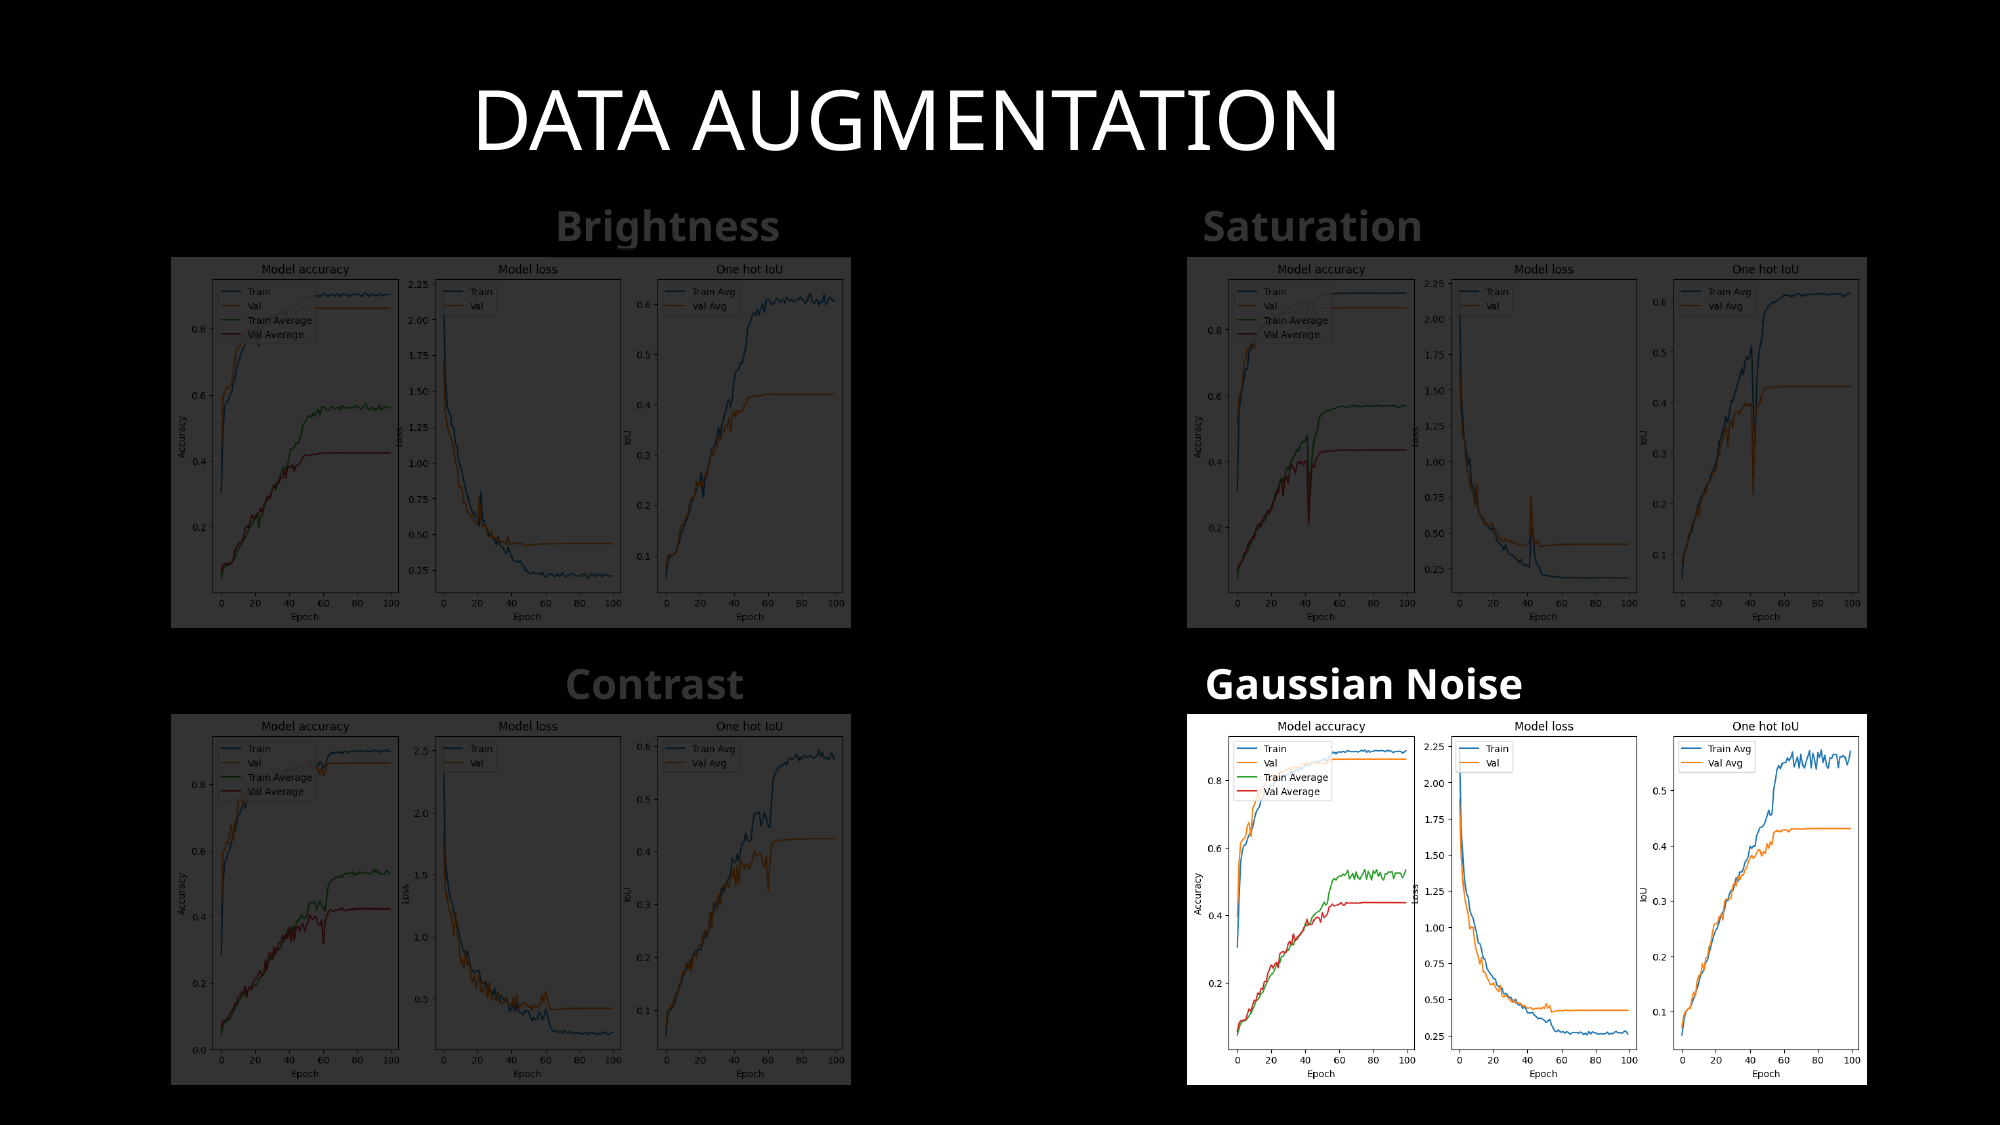

# Data augmentation
Brightness
Saturation
Contrast
Gaussian Noise